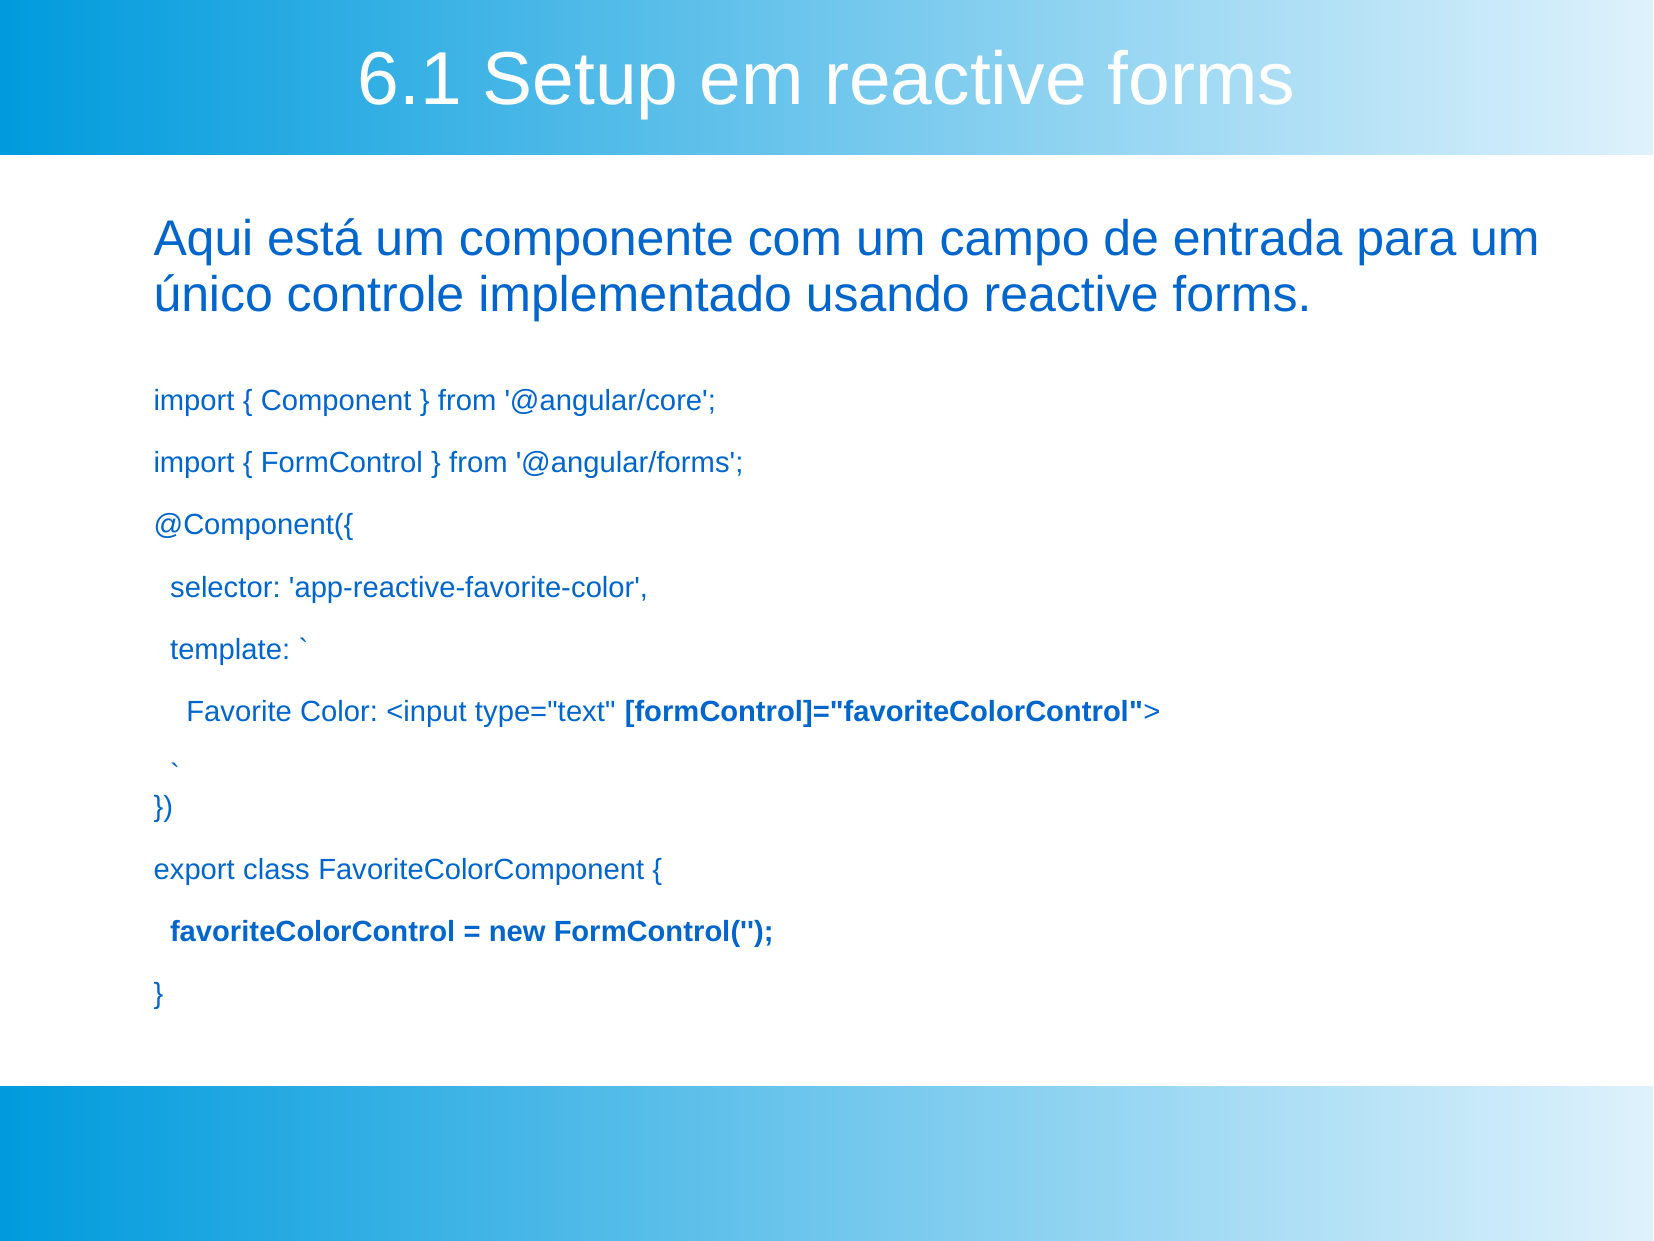

# 6.1 Setup em reactive forms
Aqui está um componente com um campo de entrada para um único controle implementado usando reactive forms.
import { Component } from '@angular/core';
import { FormControl } from '@angular/forms';
@Component({
 selector: 'app-reactive-favorite-color',
 template: `
 Favorite Color: <input type="text" [formControl]="favoriteColorControl">
 `
})
export class FavoriteColorComponent {
 favoriteColorControl = new FormControl('');
}